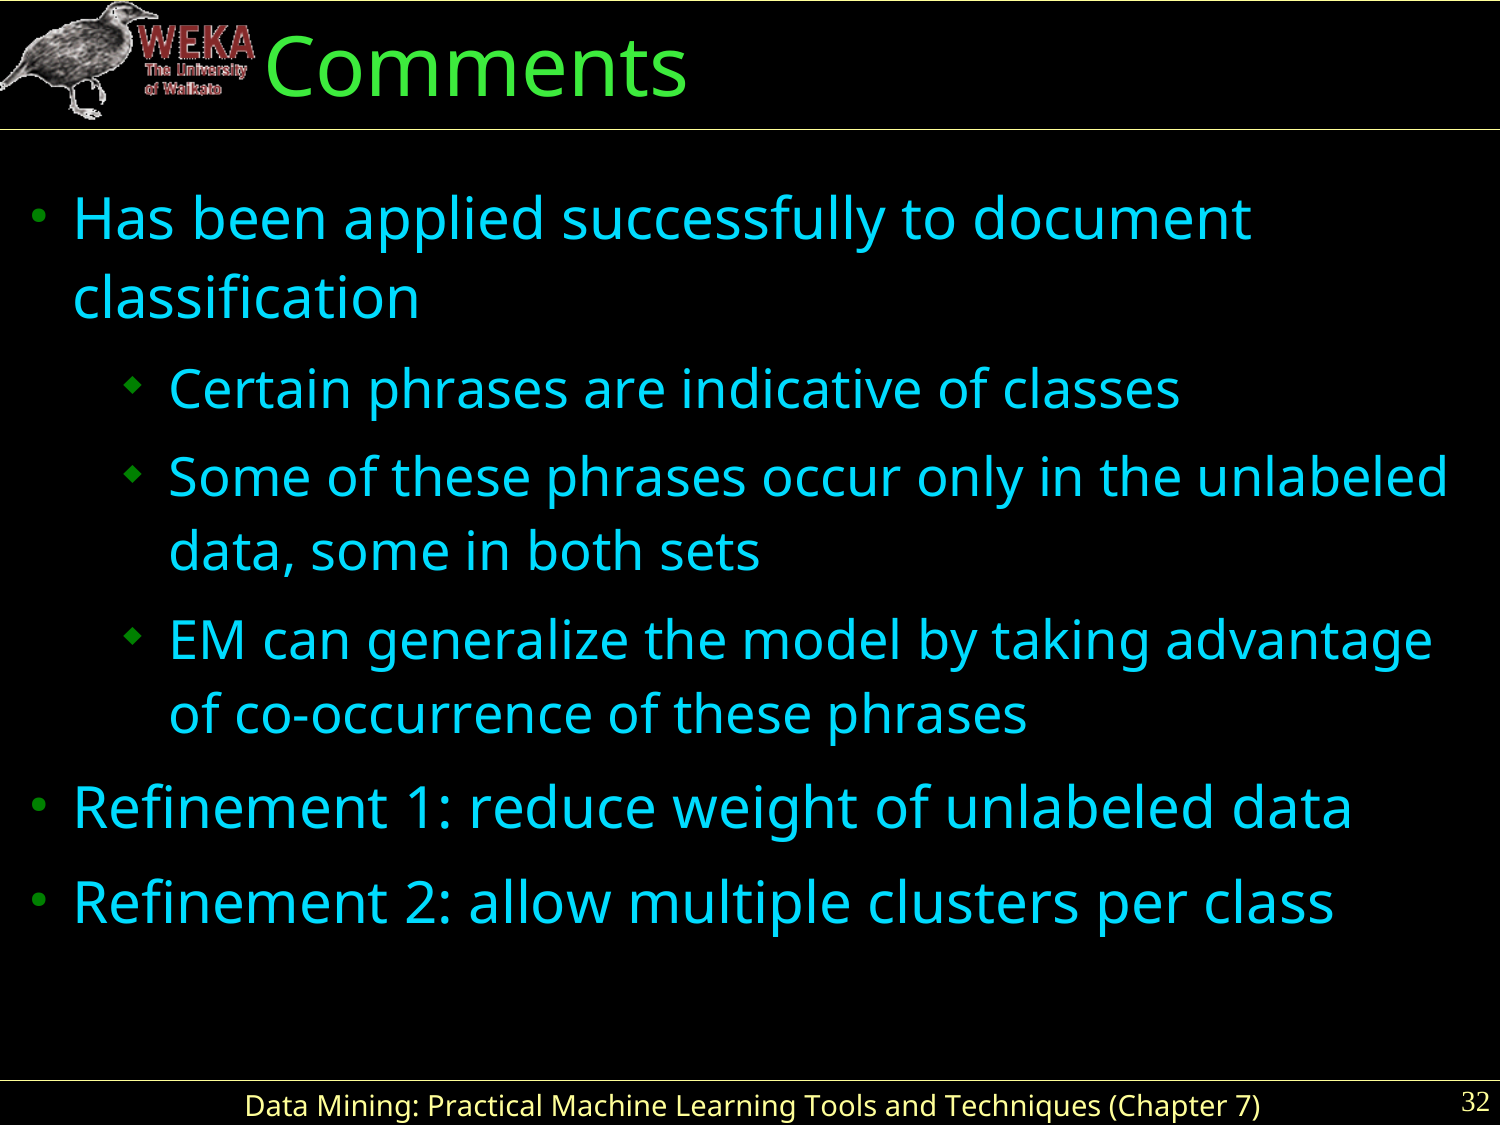

# Comments
Has been applied successfully to document classification
Certain phrases are indicative of classes
Some of these phrases occur only in the unlabeled data, some in both sets
EM can generalize the model by taking advantage of co-occurrence of these phrases
Refinement 1: reduce weight of unlabeled data
Refinement 2: allow multiple clusters per class
Data Mining: Practical Machine Learning Tools and Techniques (Chapter 7)
32